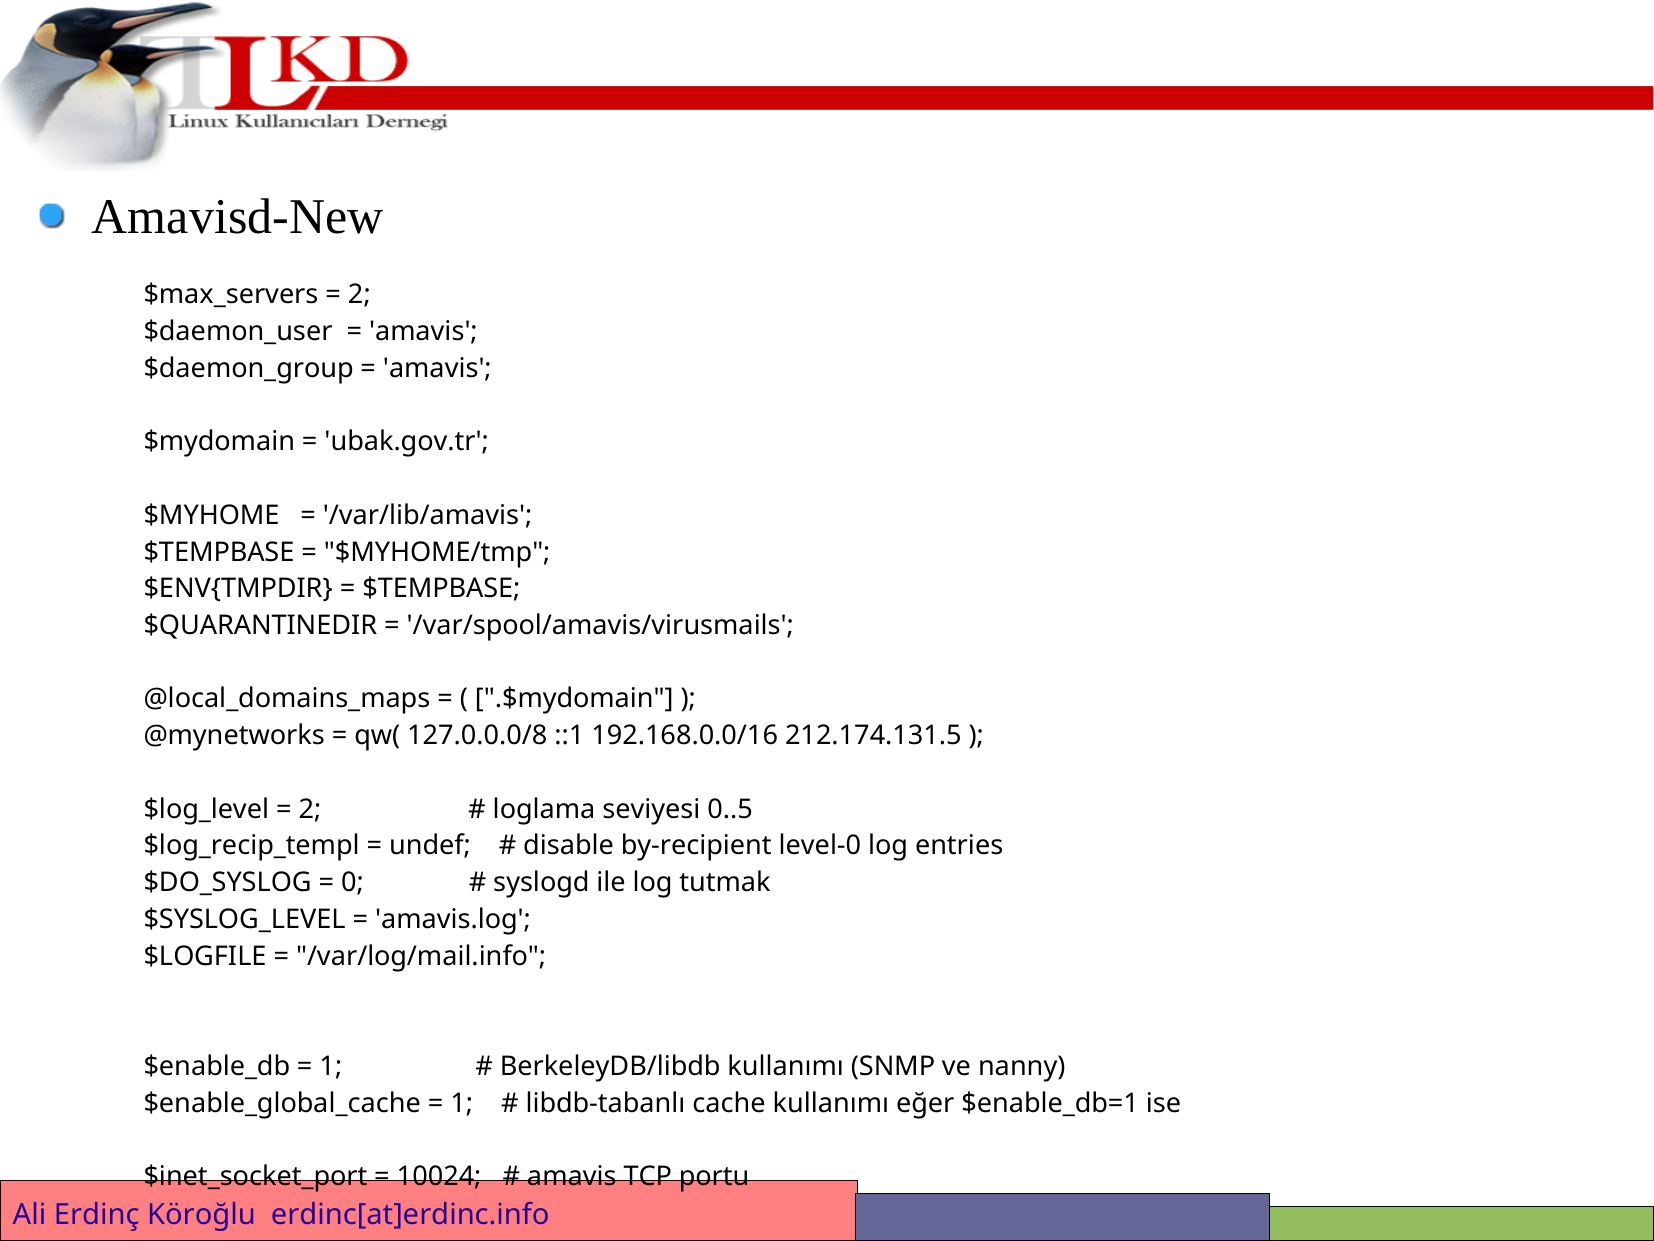

Amavisd-New
$max_servers = 2;
$daemon_user = 'amavis';
$daemon_group = 'amavis';
$mydomain = 'ubak.gov.tr';
$MYHOME = '/var/lib/amavis';
$TEMPBASE = "$MYHOME/tmp";
$ENV{TMPDIR} = $TEMPBASE;
$QUARANTINEDIR = '/var/spool/amavis/virusmails';
@local_domains_maps = ( [".$mydomain"] );
@mynetworks = qw( 127.0.0.0/8 ::1 192.168.0.0/16 212.174.131.5 );
$log_level = 2; # loglama seviyesi 0..5
$log_recip_templ = undef; # disable by-recipient level-0 log entries
$DO_SYSLOG = 0; # syslogd ile log tutmak
$SYSLOG_LEVEL = 'amavis.log';
$LOGFILE = "/var/log/mail.info";
$enable_db = 1; # BerkeleyDB/libdb kullanımı (SNMP ve nanny)
$enable_global_cache = 1; # libdb-tabanlı cache kullanımı eğer $enable_db=1 ise
$inet_socket_port = 10024; # amavis TCP portu
Ali Erdinç Köroğlu erdinc[at]erdinc.info http://www.erdinc.info